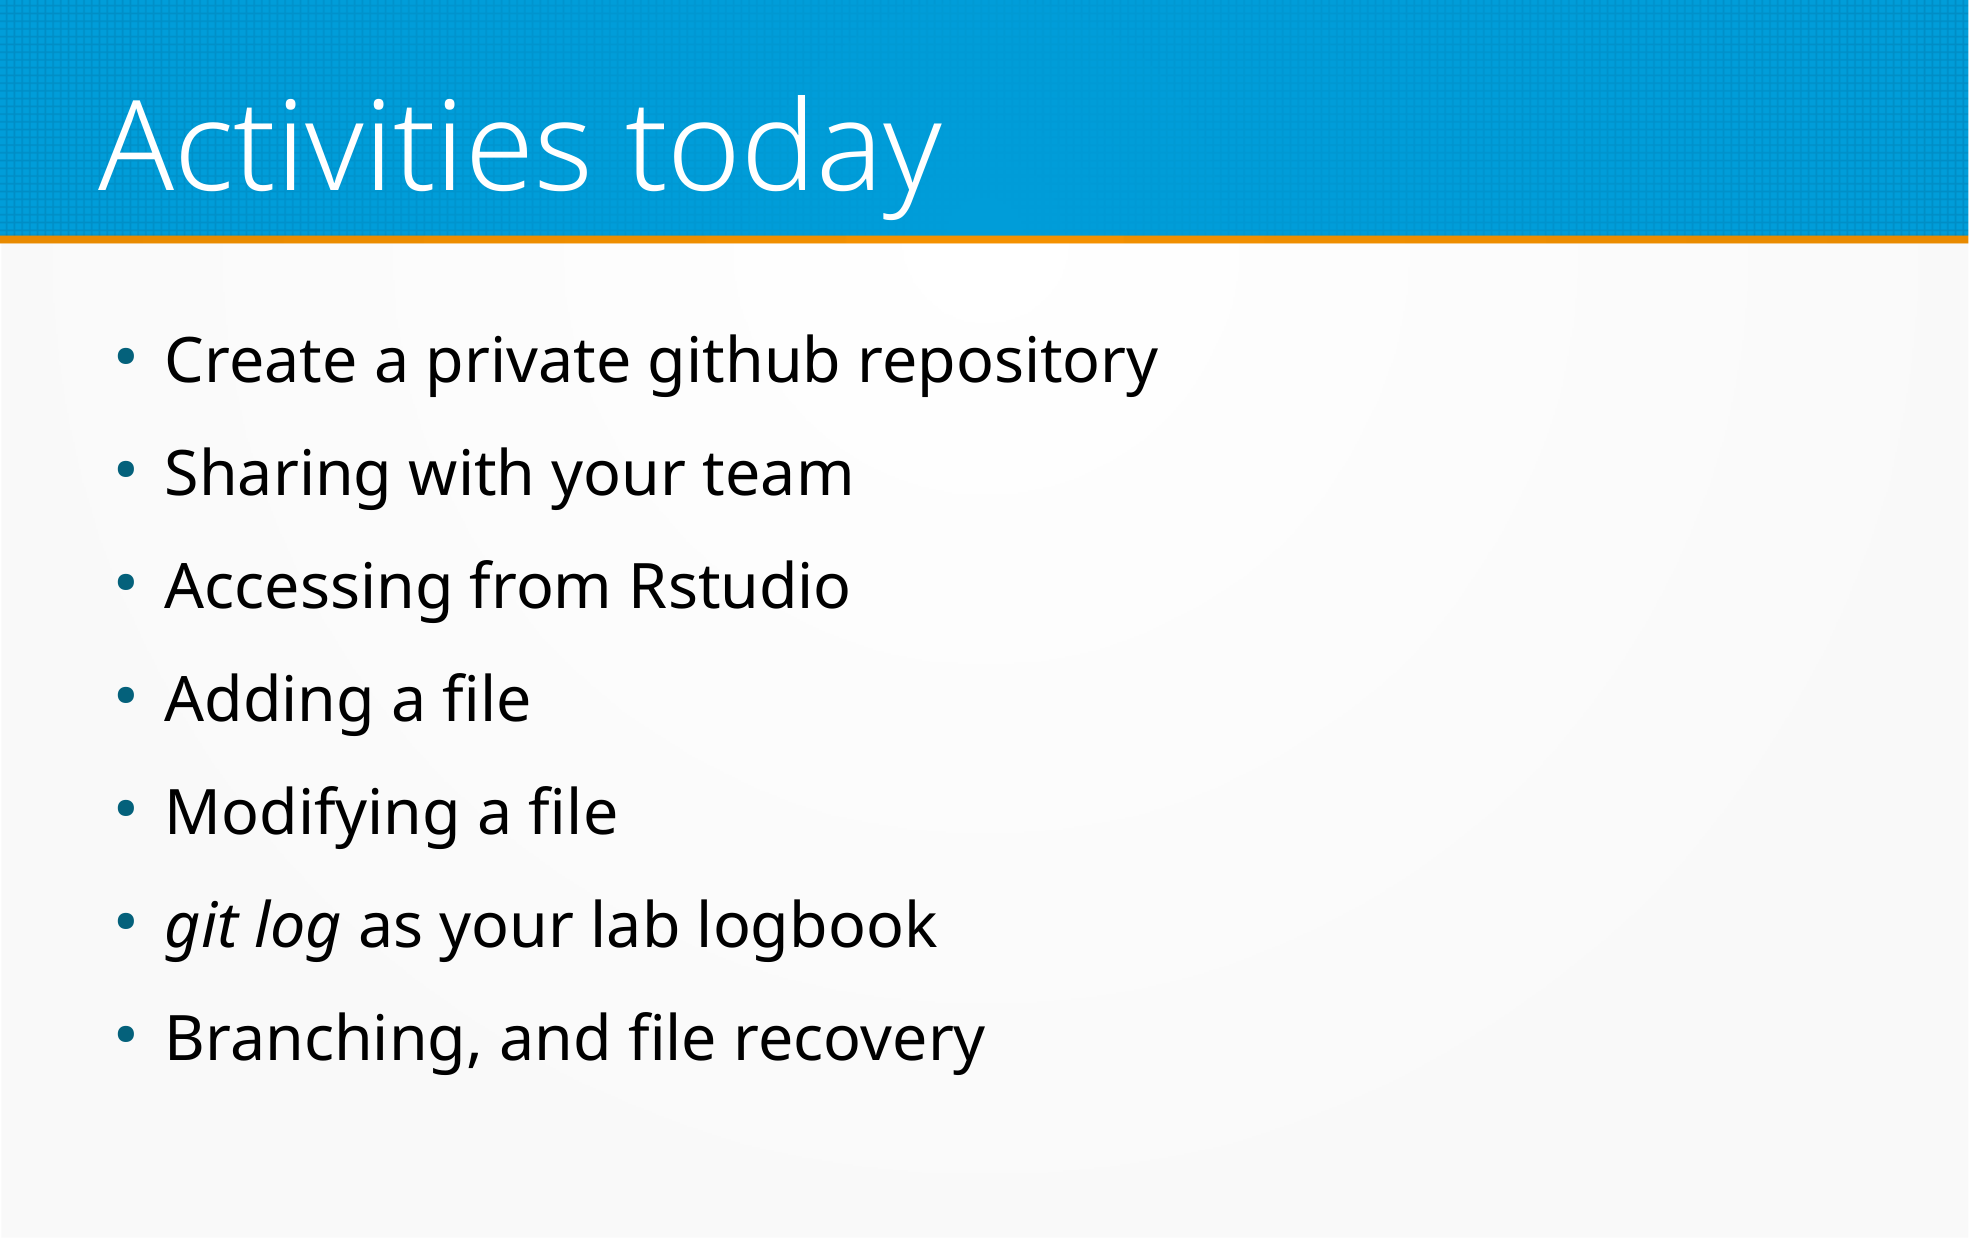

# Activities today
Create a private github repository
Sharing with your team
Accessing from Rstudio
Adding a file
Modifying a file
git log as your lab logbook
Branching, and file recovery